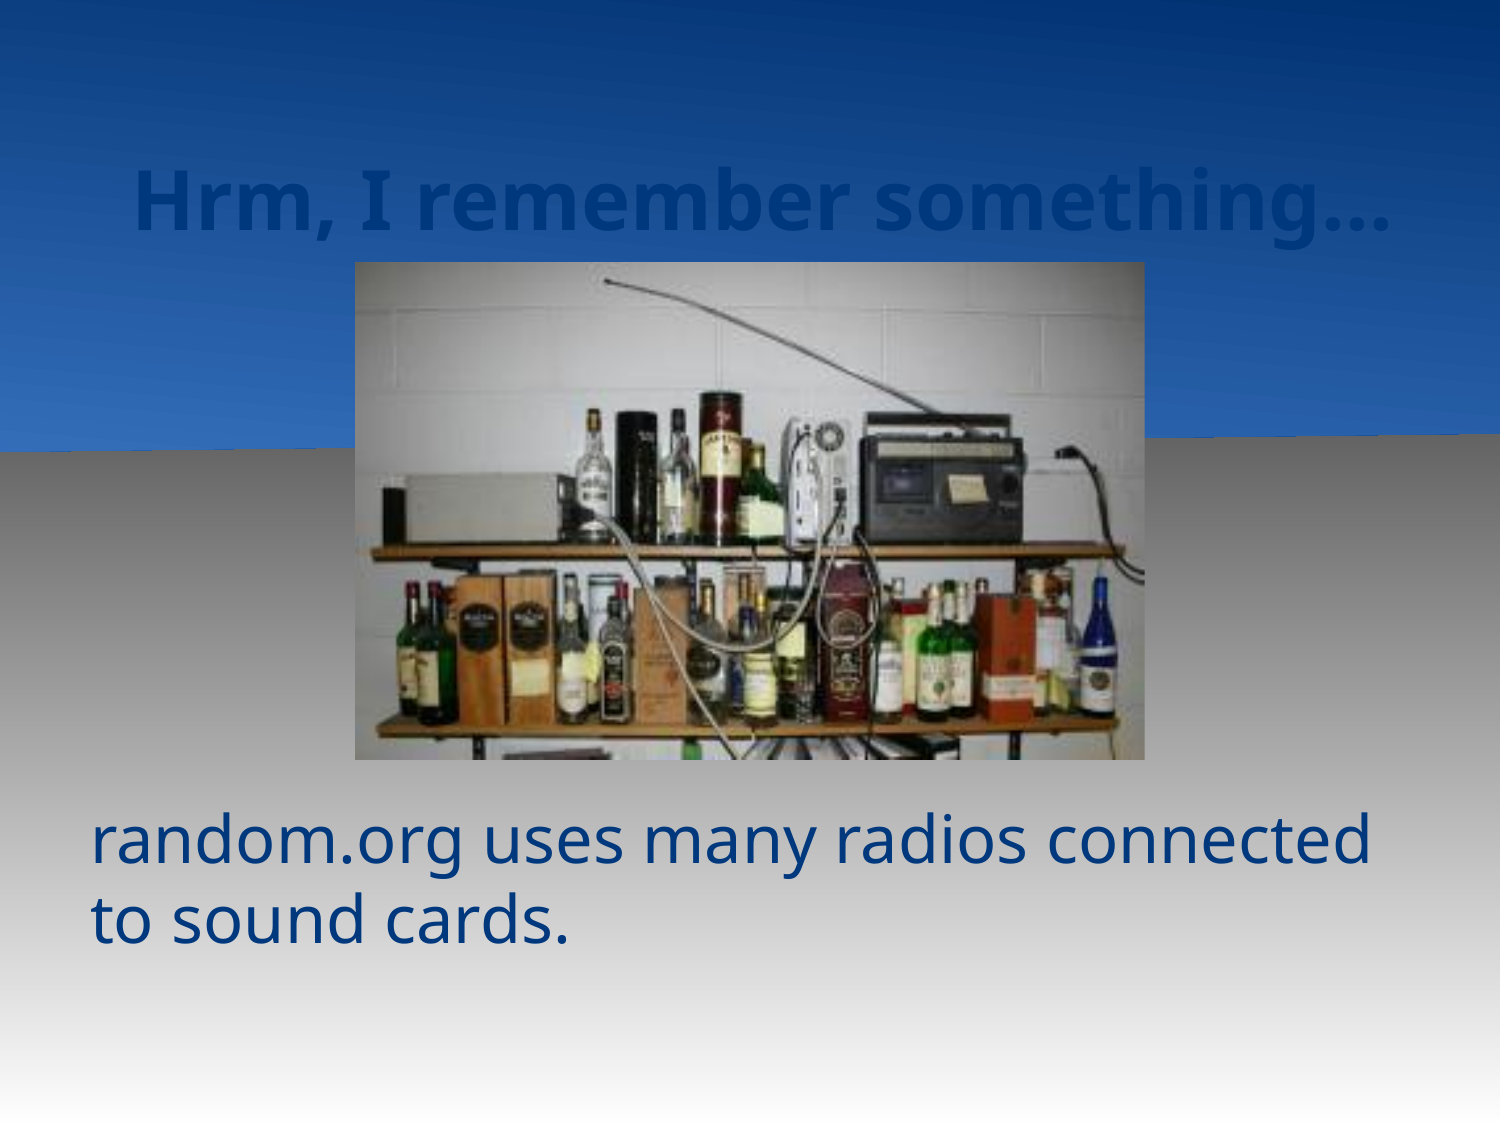

Hrm, I remember something...
# random.org uses many radios connected to sound cards.